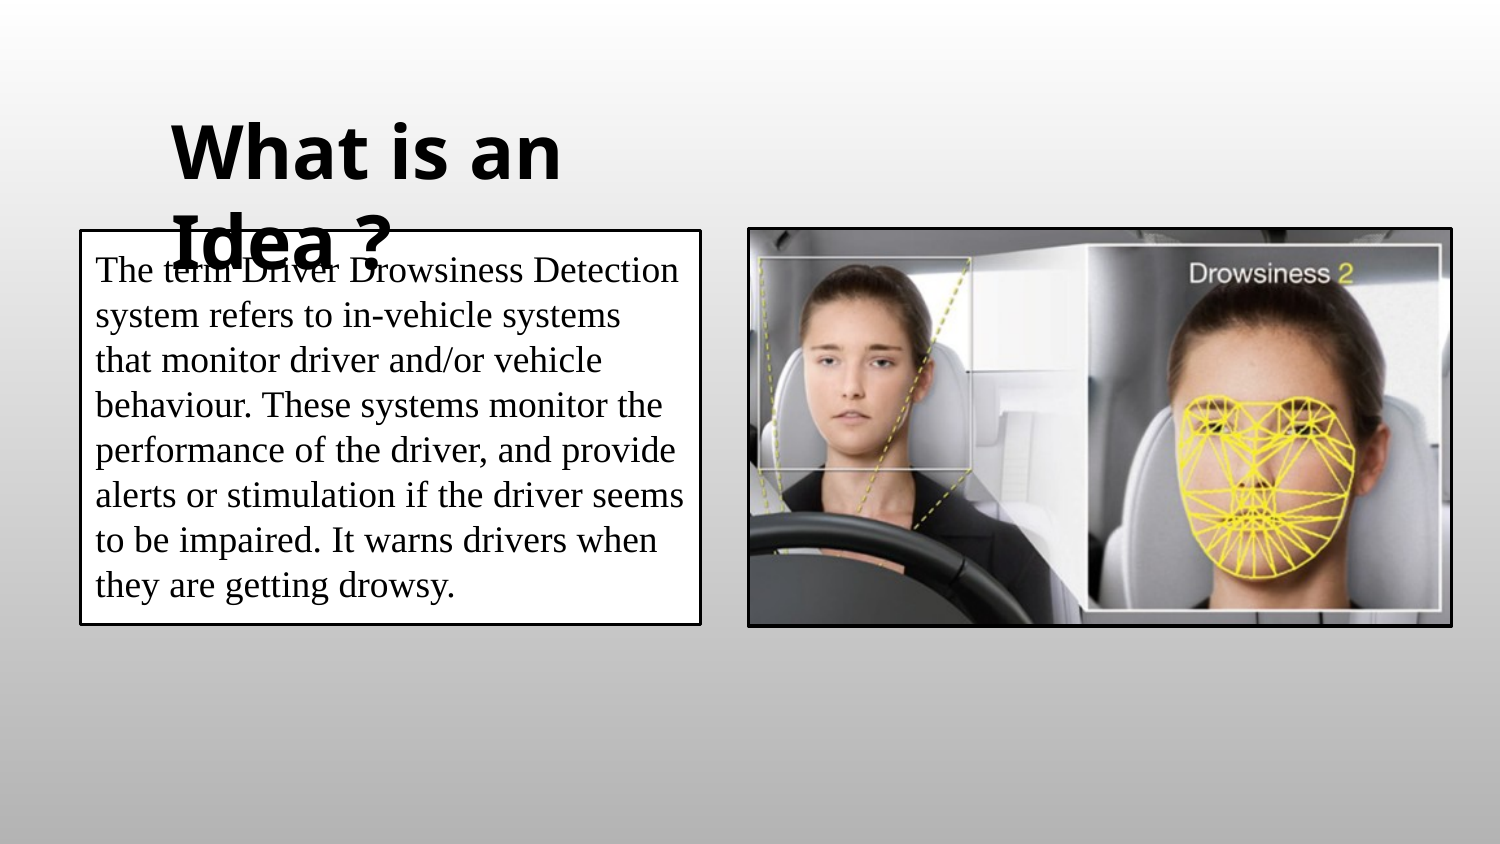

What is an Idea ?
The term Driver Drowsiness Detection system refers to in-vehicle systems that monitor driver and/or vehicle behaviour. These systems monitor the performance of the driver, and provide alerts or stimulation if the driver seems to be impaired. It warns drivers when they are getting drowsy.